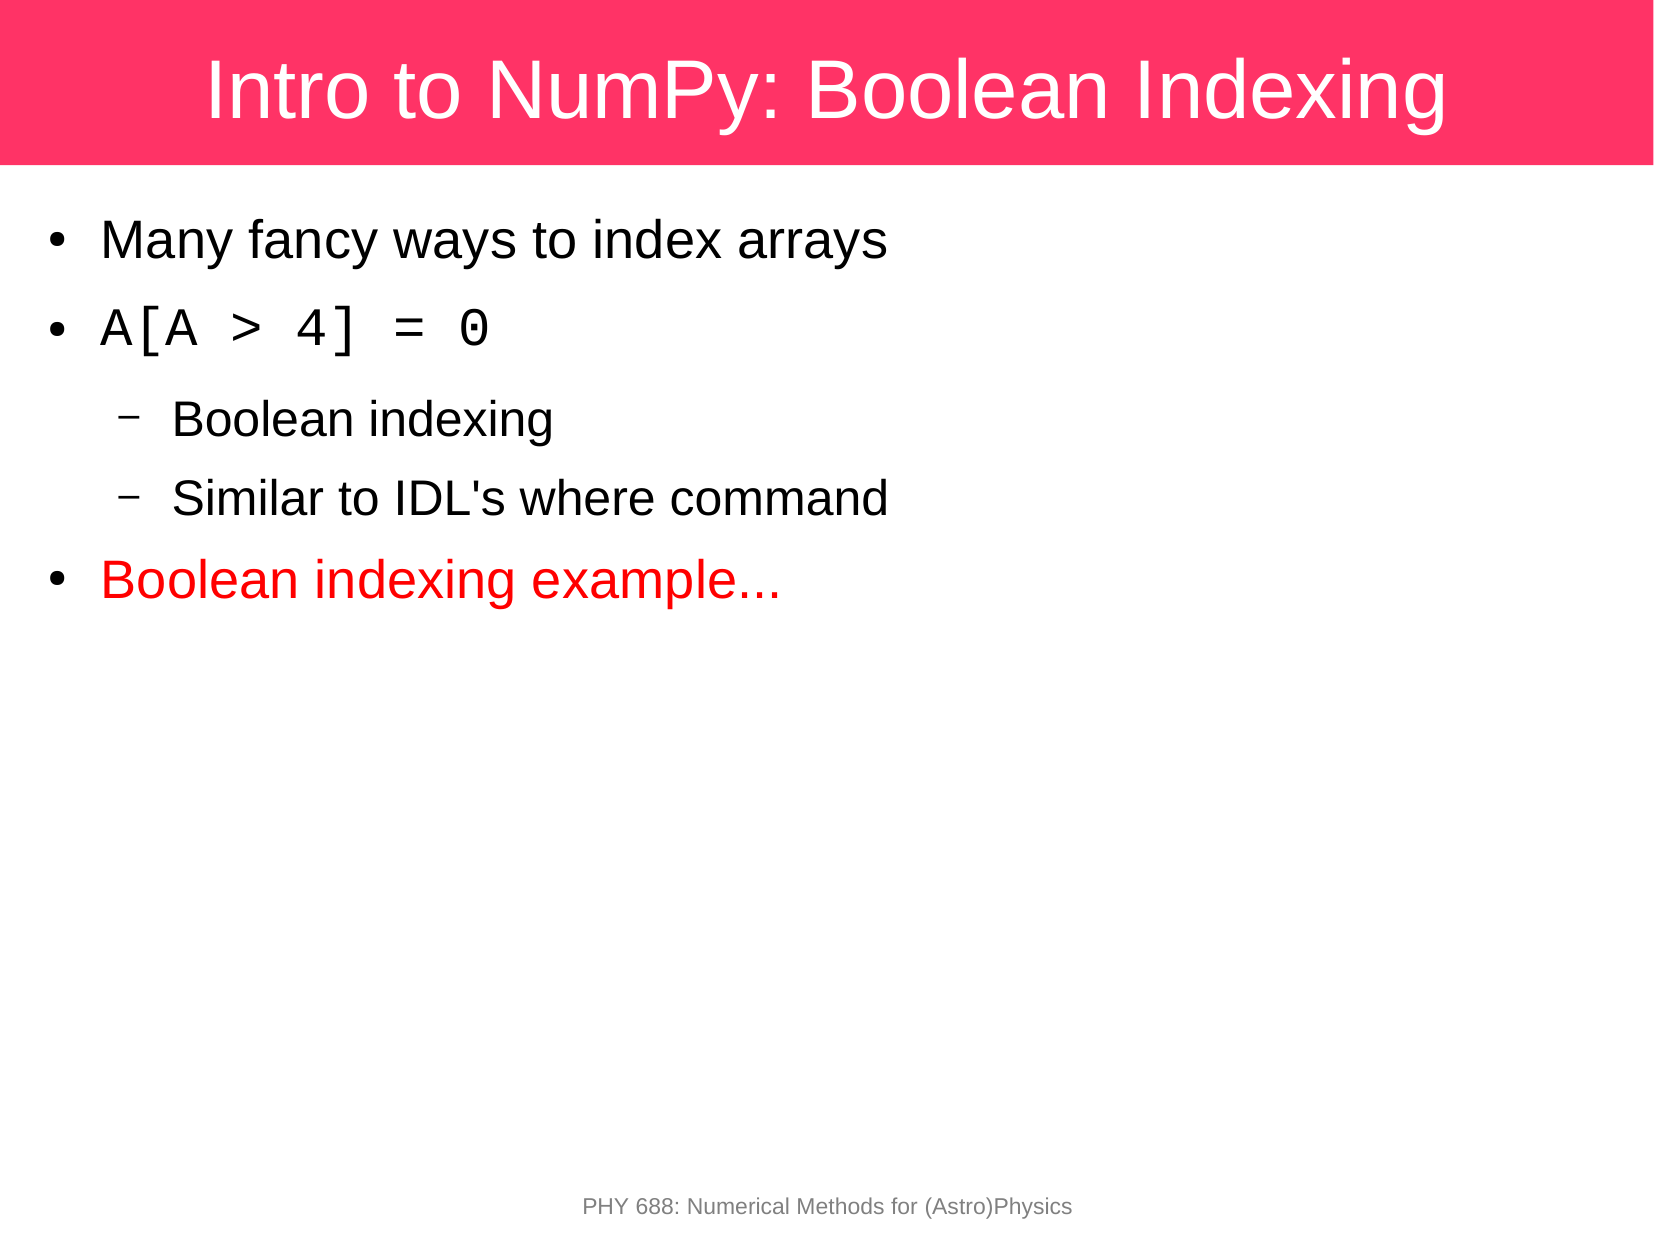

# Intro to NumPy: Boolean Indexing
Many fancy ways to index arrays
A[A > 4] = 0
Boolean indexing
Similar to IDL's where command
Boolean indexing example...